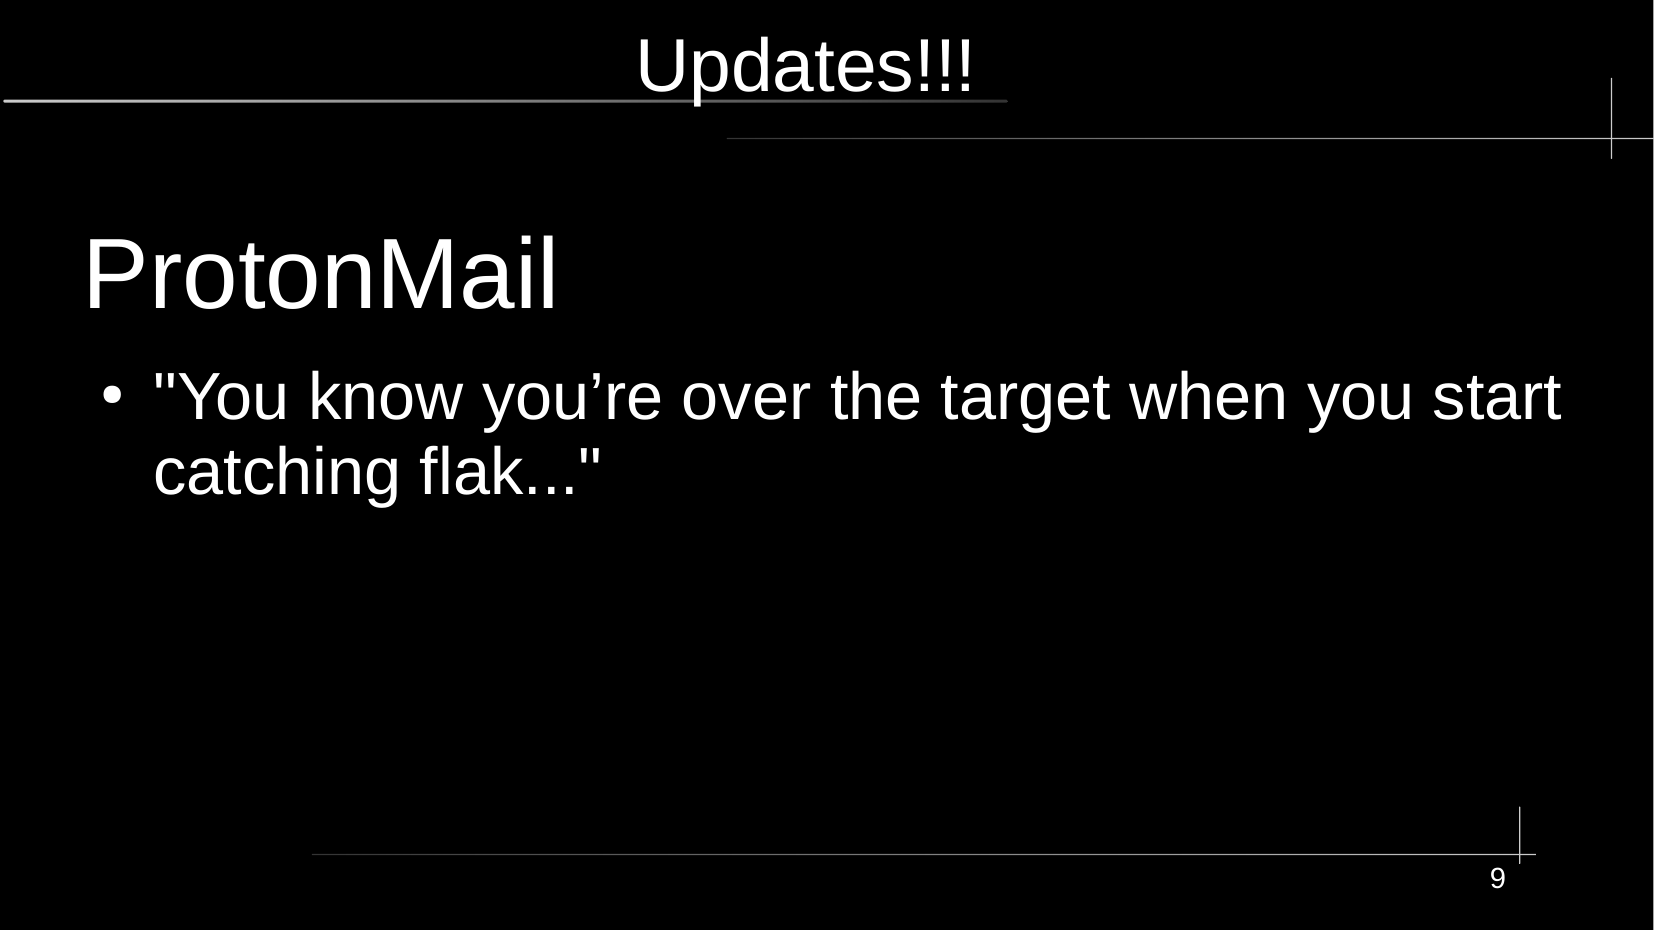

# Updates!!!
ProtonMail
"You know you’re over the target when you start catching flak..."
9